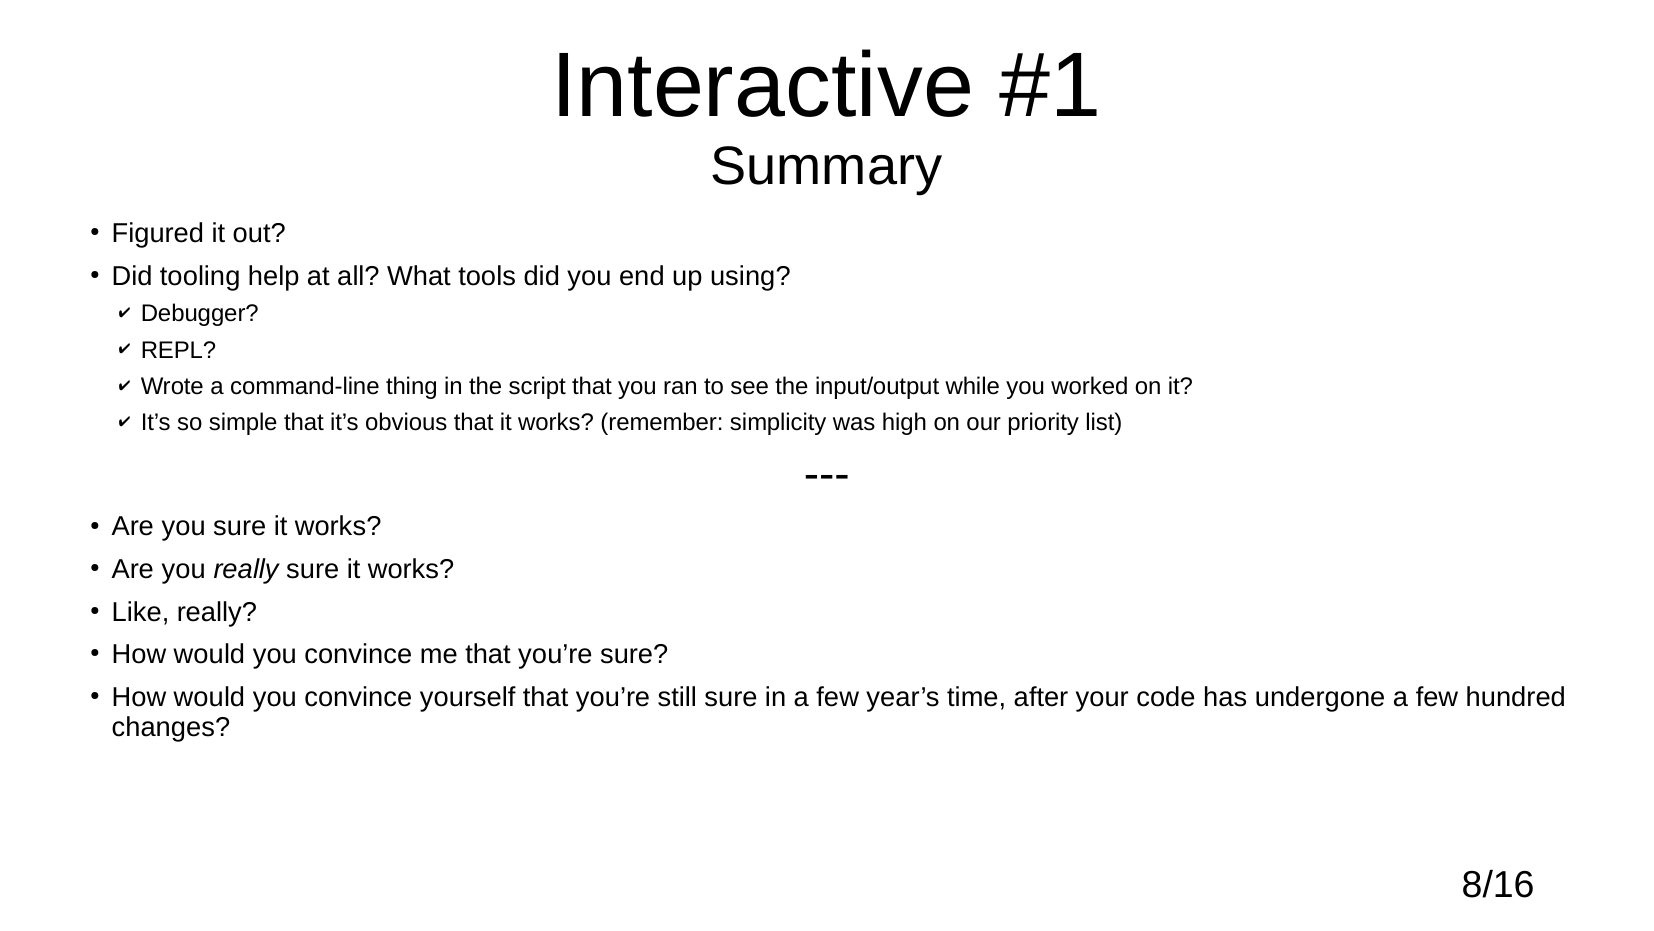

# Interactive #1 Summary
Figured it out?
Did tooling help at all? What tools did you end up using?
Debugger?
REPL?
Wrote a command-line thing in the script that you ran to see the input/output while you worked on it?
It’s so simple that it’s obvious that it works? (remember: simplicity was high on our priority list)
---
Are you sure it works?
Are you really sure it works?
Like, really?
How would you convince me that you’re sure?
How would you convince yourself that you’re still sure in a few year’s time, after your code has undergone a few hundred changes?